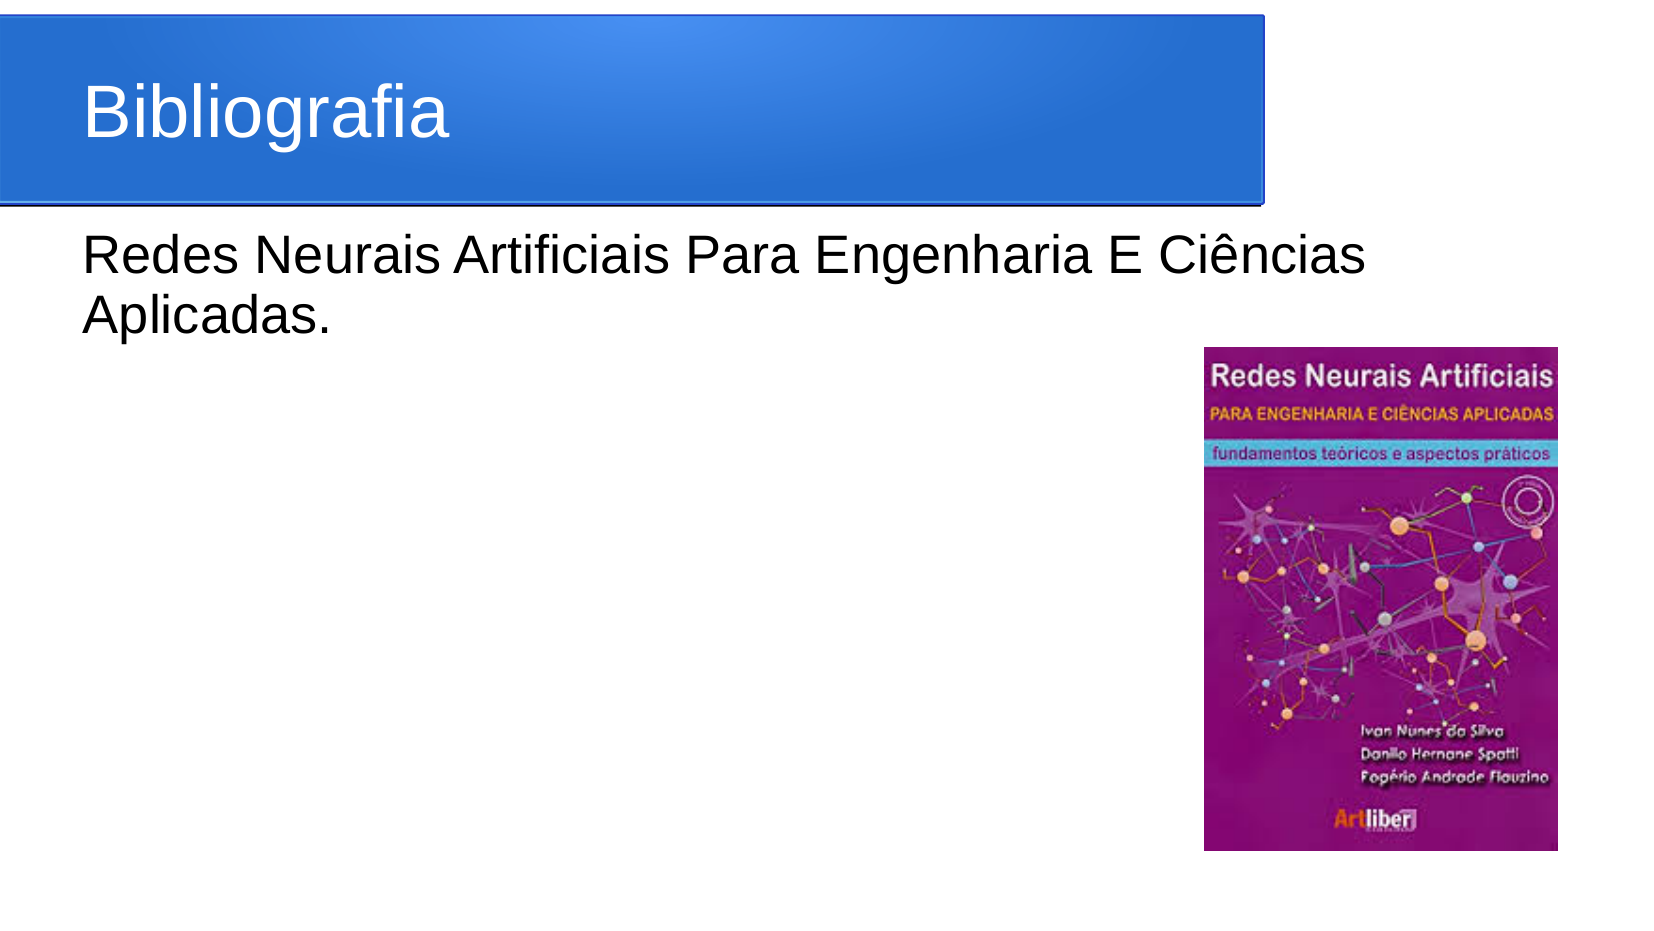

# Bibliografia
Redes Neurais Artificiais Para Engenharia E Ciências Aplicadas.